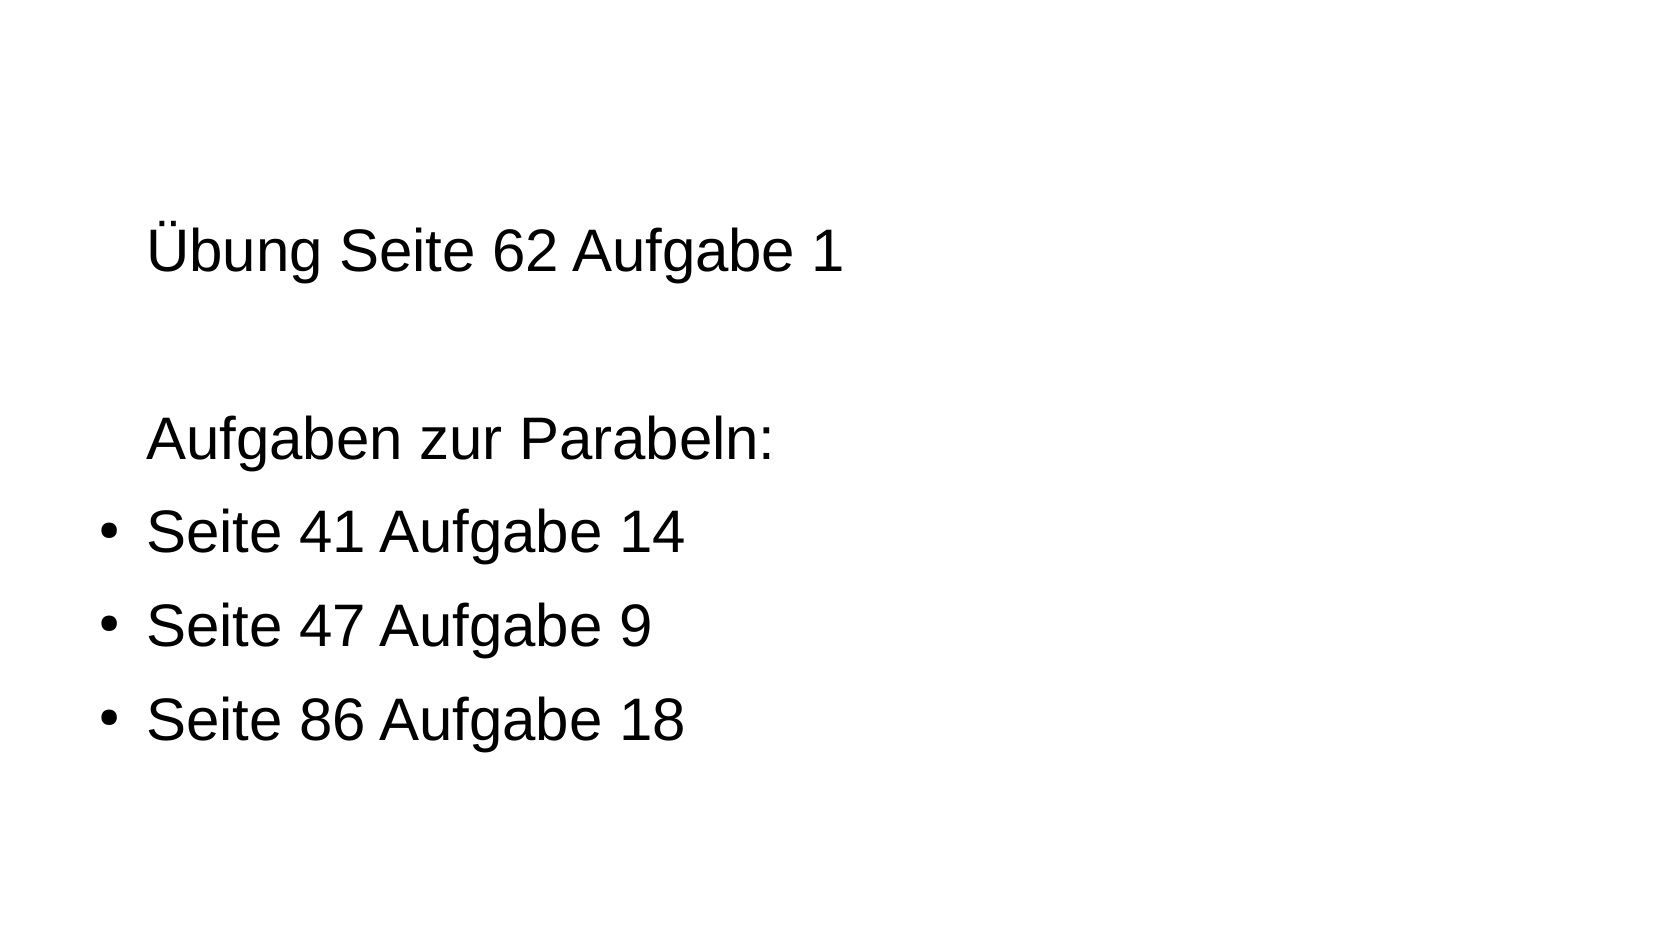

#
Übung Seite 62 Aufgabe 1
Aufgaben zur Parabeln:
Seite 41 Aufgabe 14
Seite 47 Aufgabe 9
Seite 86 Aufgabe 18